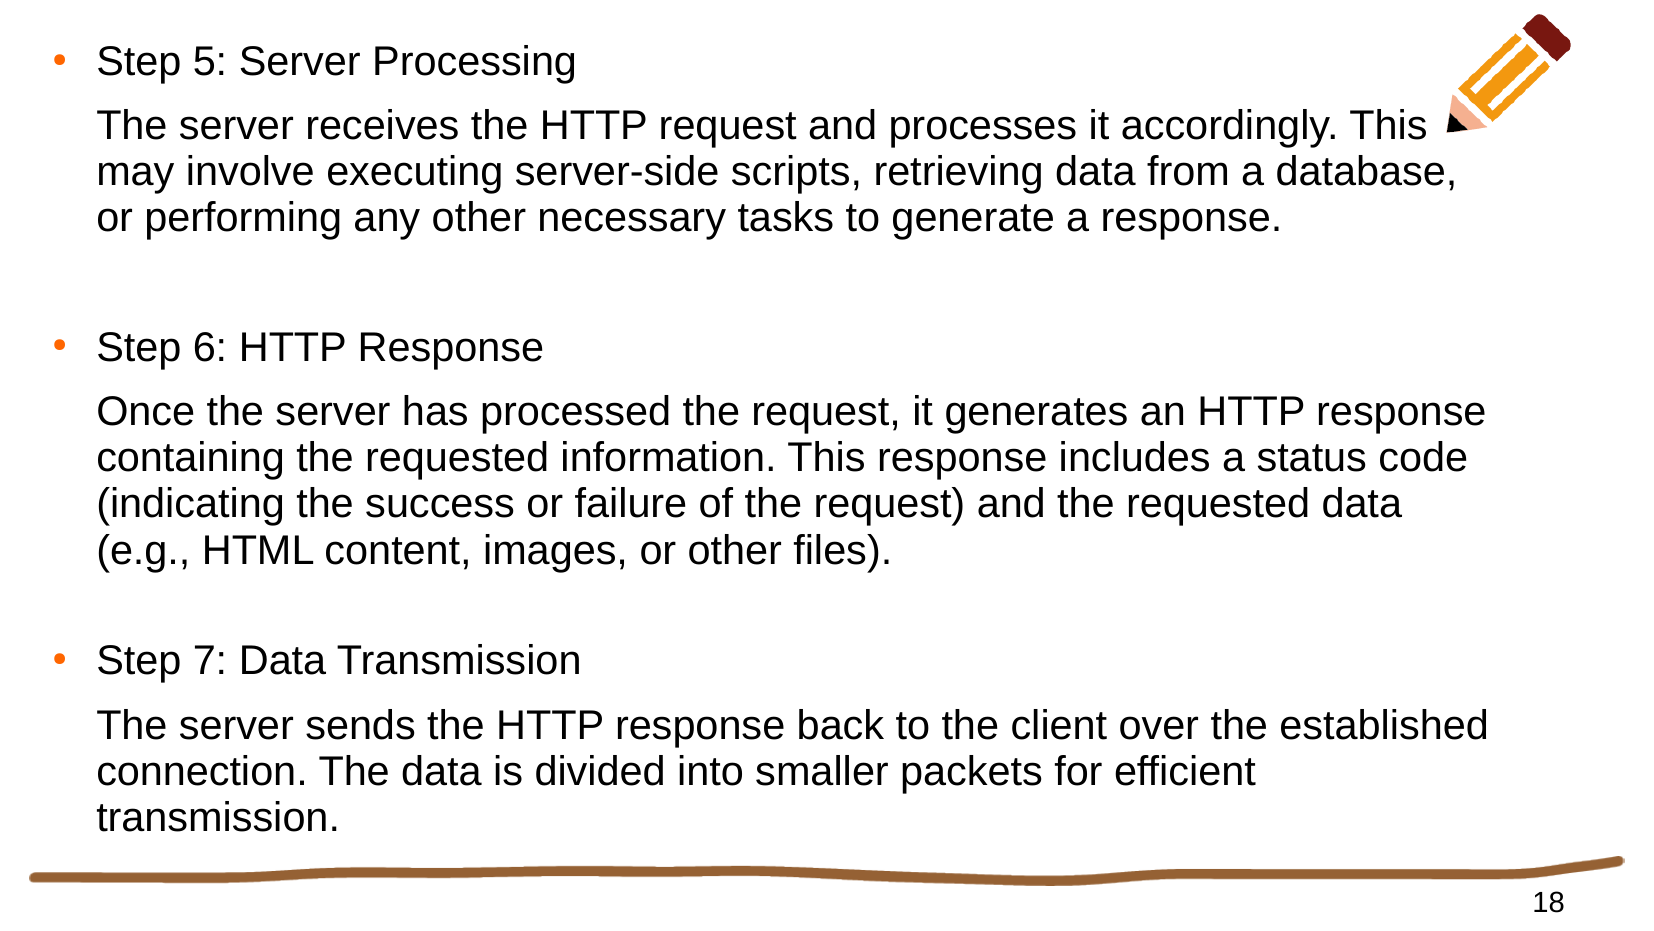

# Step 5: Server Processing
The server receives the HTTP request and processes it accordingly. This may involve executing server-side scripts, retrieving data from a database, or performing any other necessary tasks to generate a response.
Step 6: HTTP Response
Once the server has processed the request, it generates an HTTP response containing the requested information. This response includes a status code (indicating the success or failure of the request) and the requested data (e.g., HTML content, images, or other files).
Step 7: Data Transmission
The server sends the HTTP response back to the client over the established connection. The data is divided into smaller packets for efficient transmission.
18